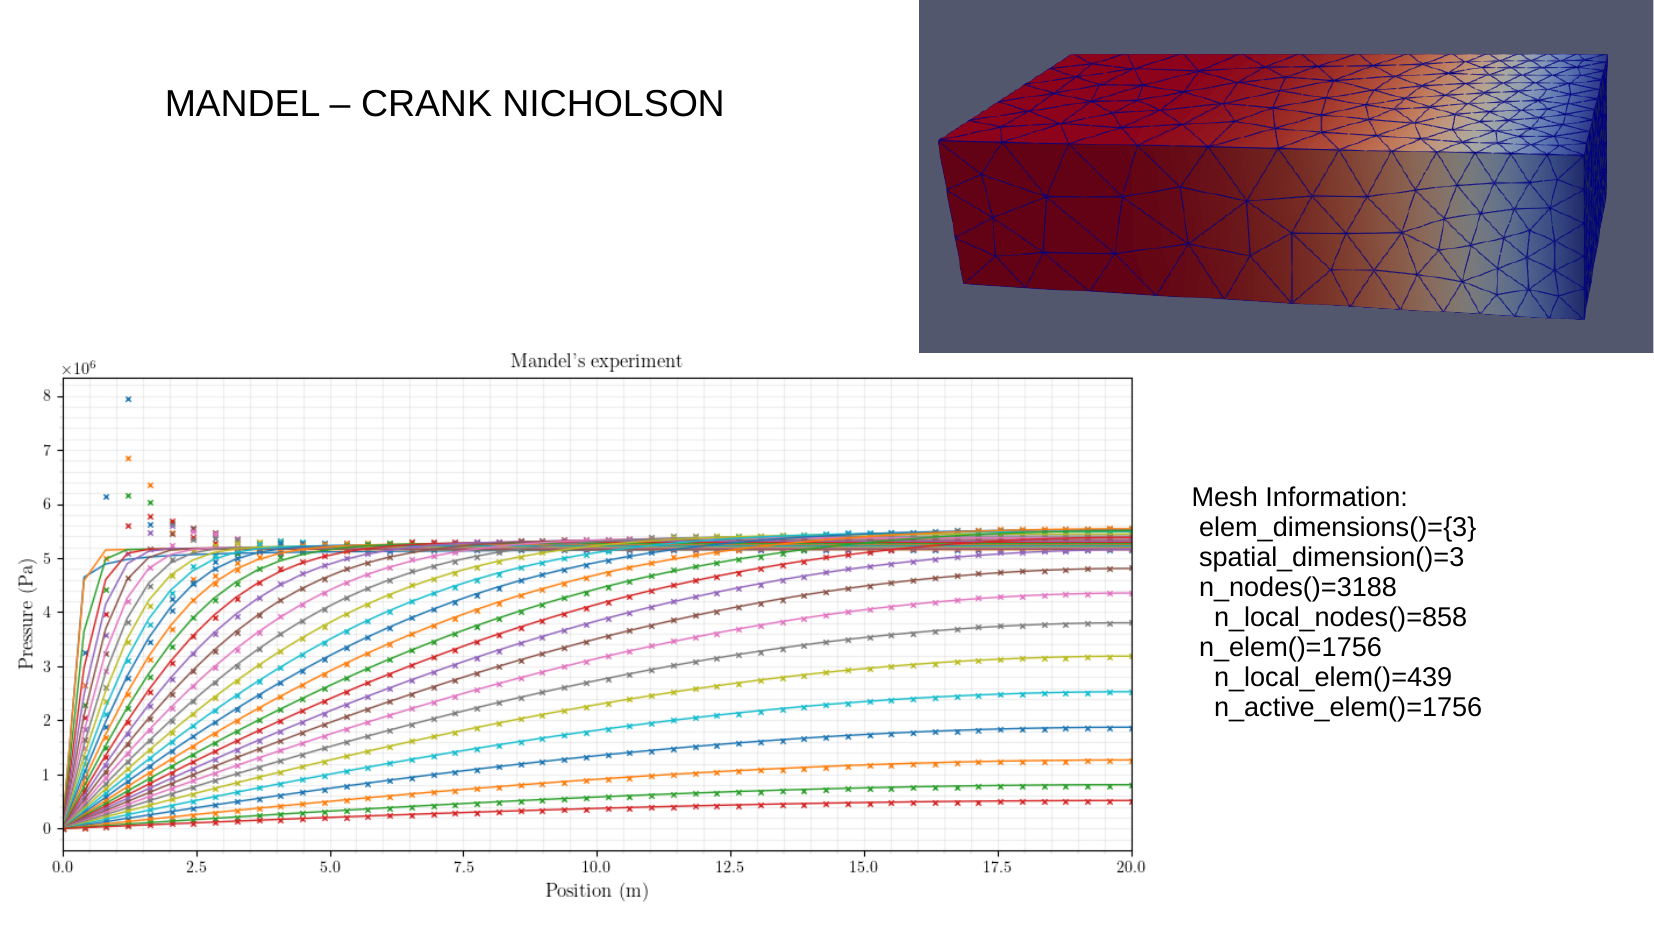

MANDEL – CRANK NICHOLSON
 Mesh Information:
 elem_dimensions()={3}
 spatial_dimension()=3
 n_nodes()=3188
 n_local_nodes()=858
 n_elem()=1756
 n_local_elem()=439
 n_active_elem()=1756